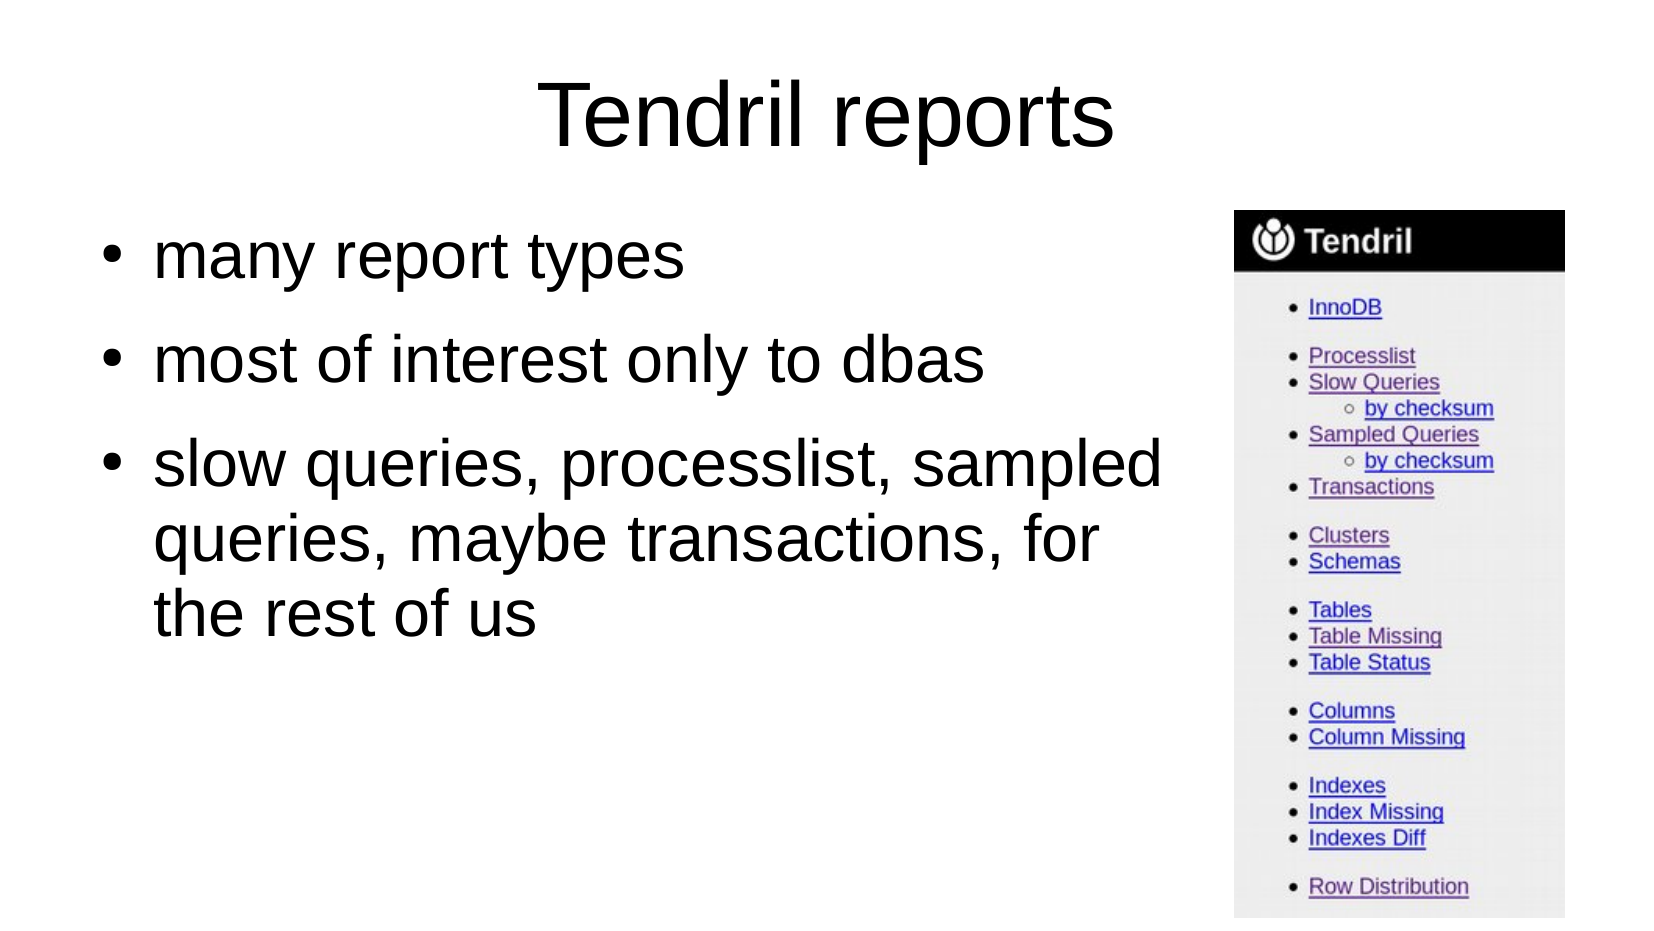

# Tendril reports
many report types
most of interest only to dbas
slow queries, processlist, sampled queries, maybe transactions, for the rest of us